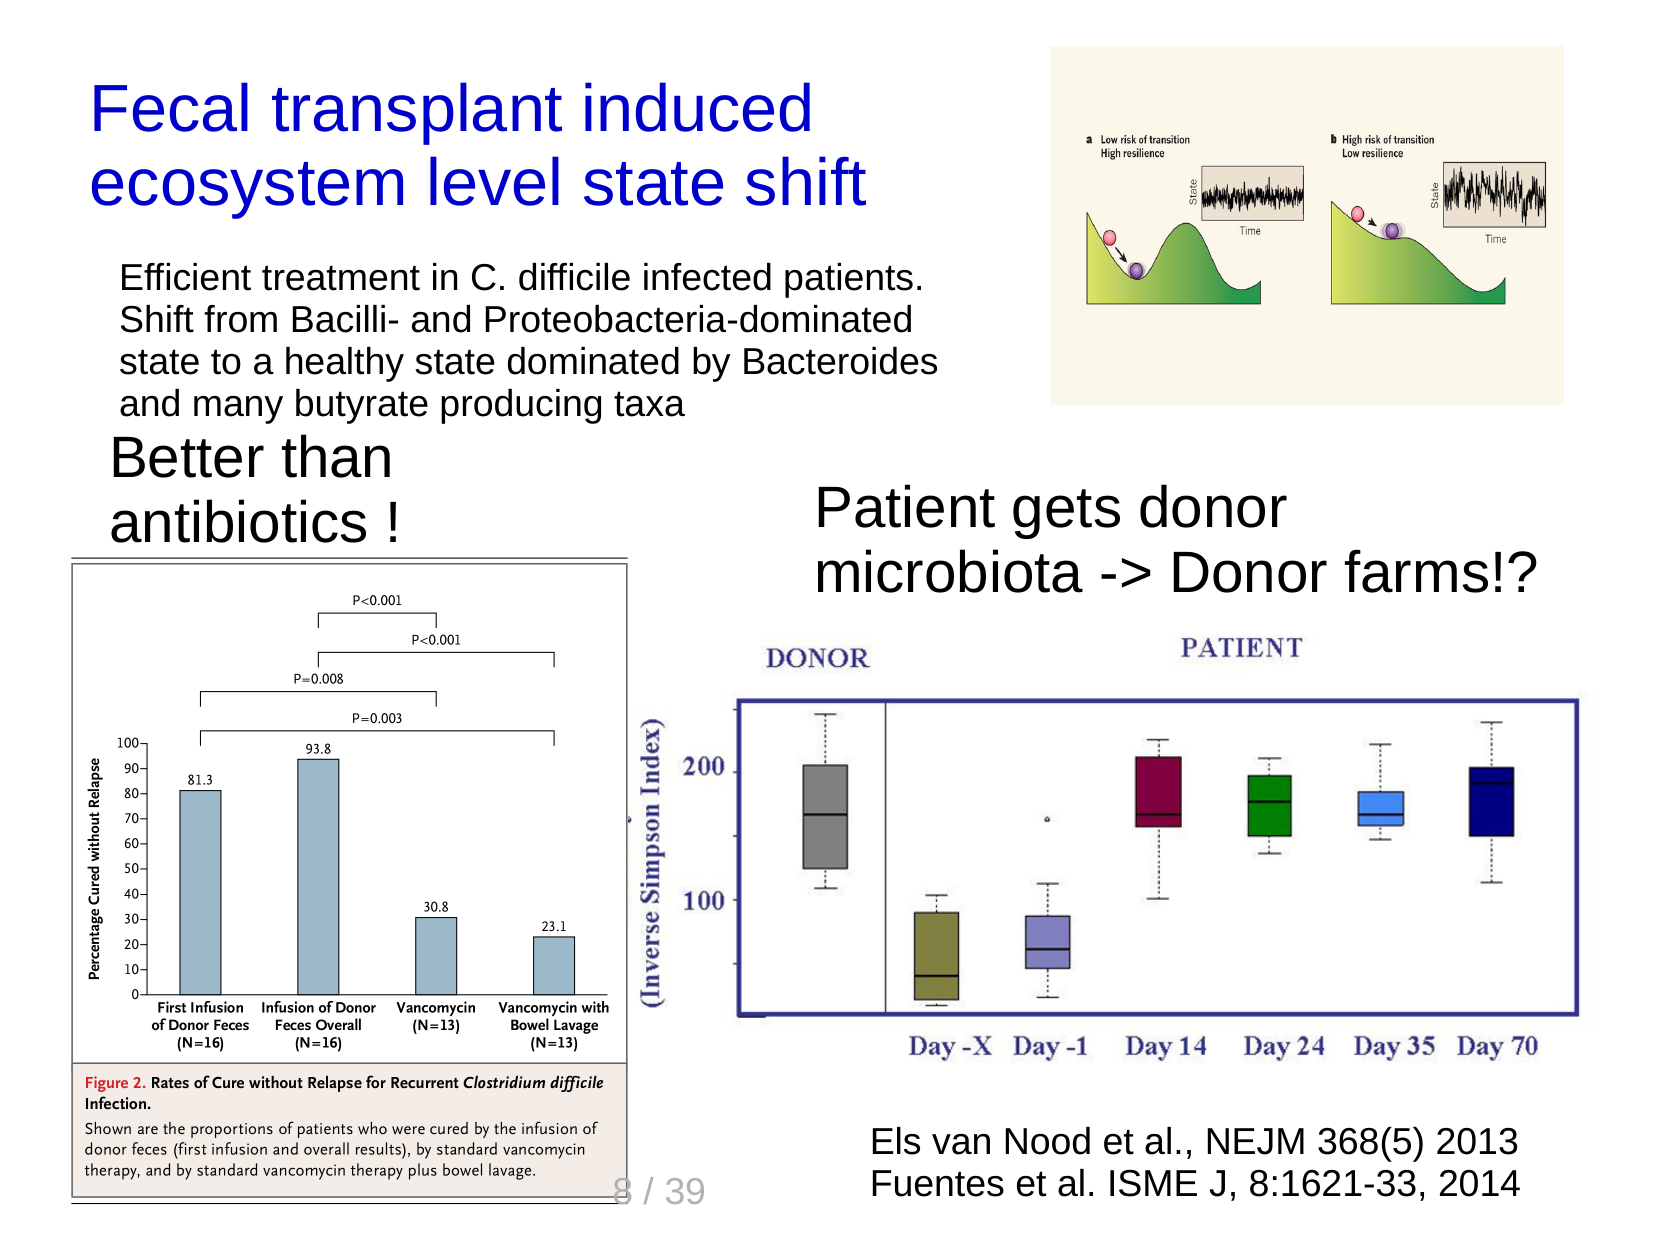

Fecal transplant induced
ecosystem level state shift
Efficient treatment in C. difficile infected patients. Shift from Bacilli- and Proteobacteria-dominated state to a healthy state dominated by Bacteroides and many butyrate producing taxa
Better than antibiotics !
Patient gets donor microbiota -> Donor farms!?
Els van Nood et al., NEJM 368(5) 2013
Fuentes et al. ISME J, 8:1621-33, 2014